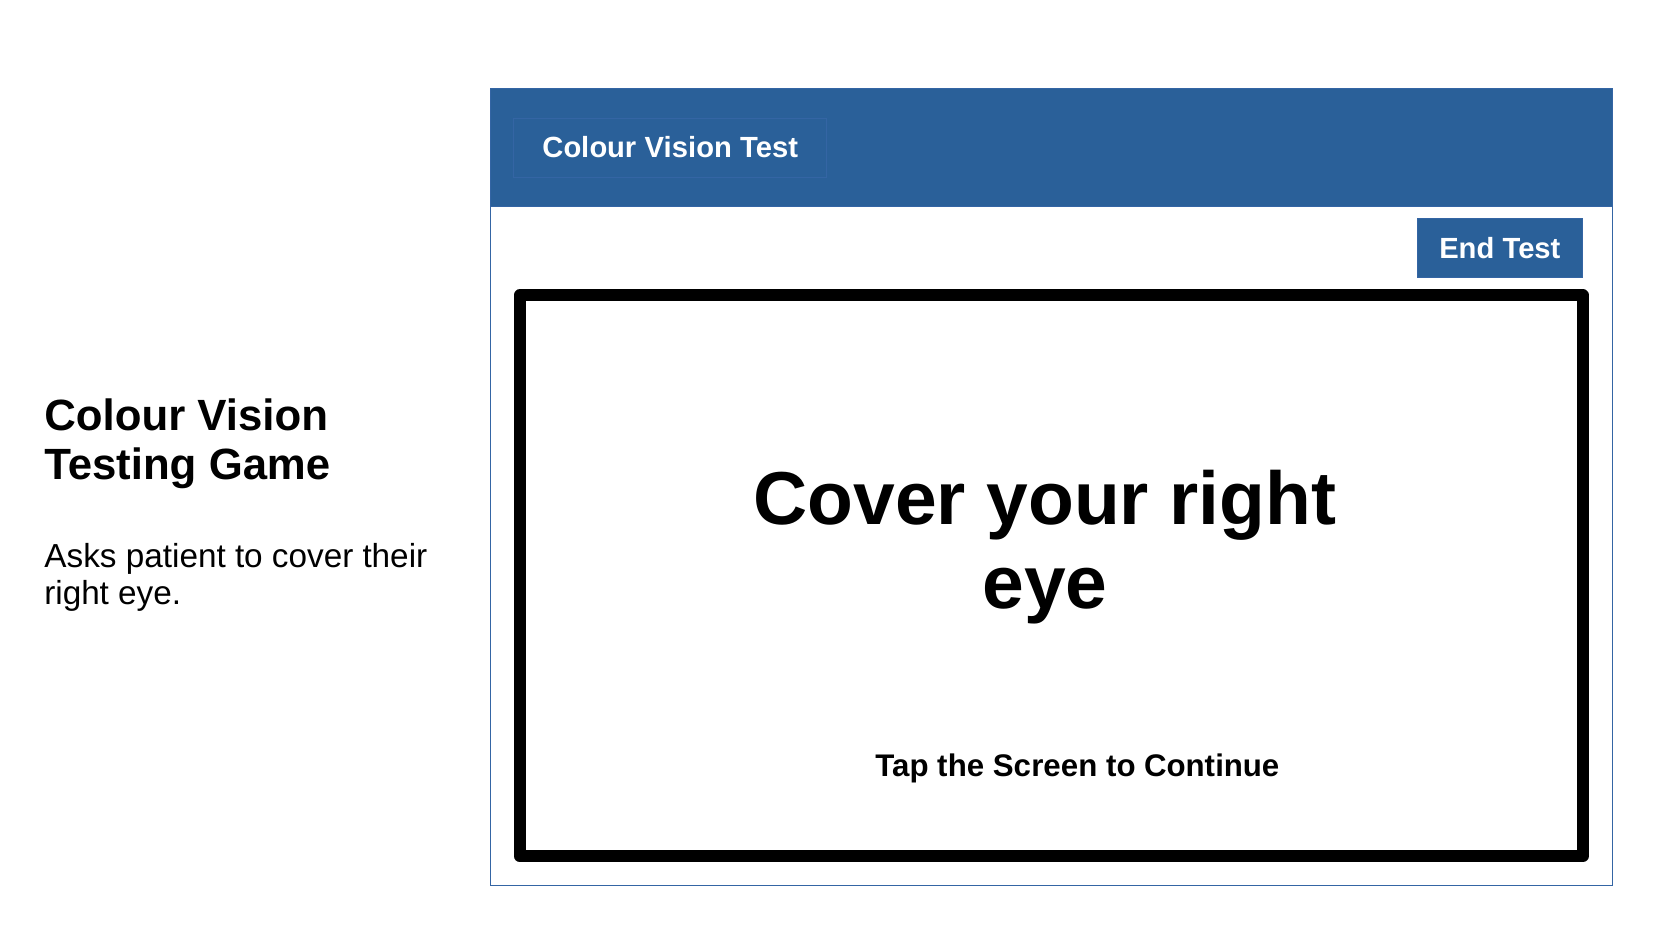

Colour Vision Test
End Test
Colour Vision Testing Game
Asks patient to cover their right eye.
Cover your right eye
Tap the Screen to Continue